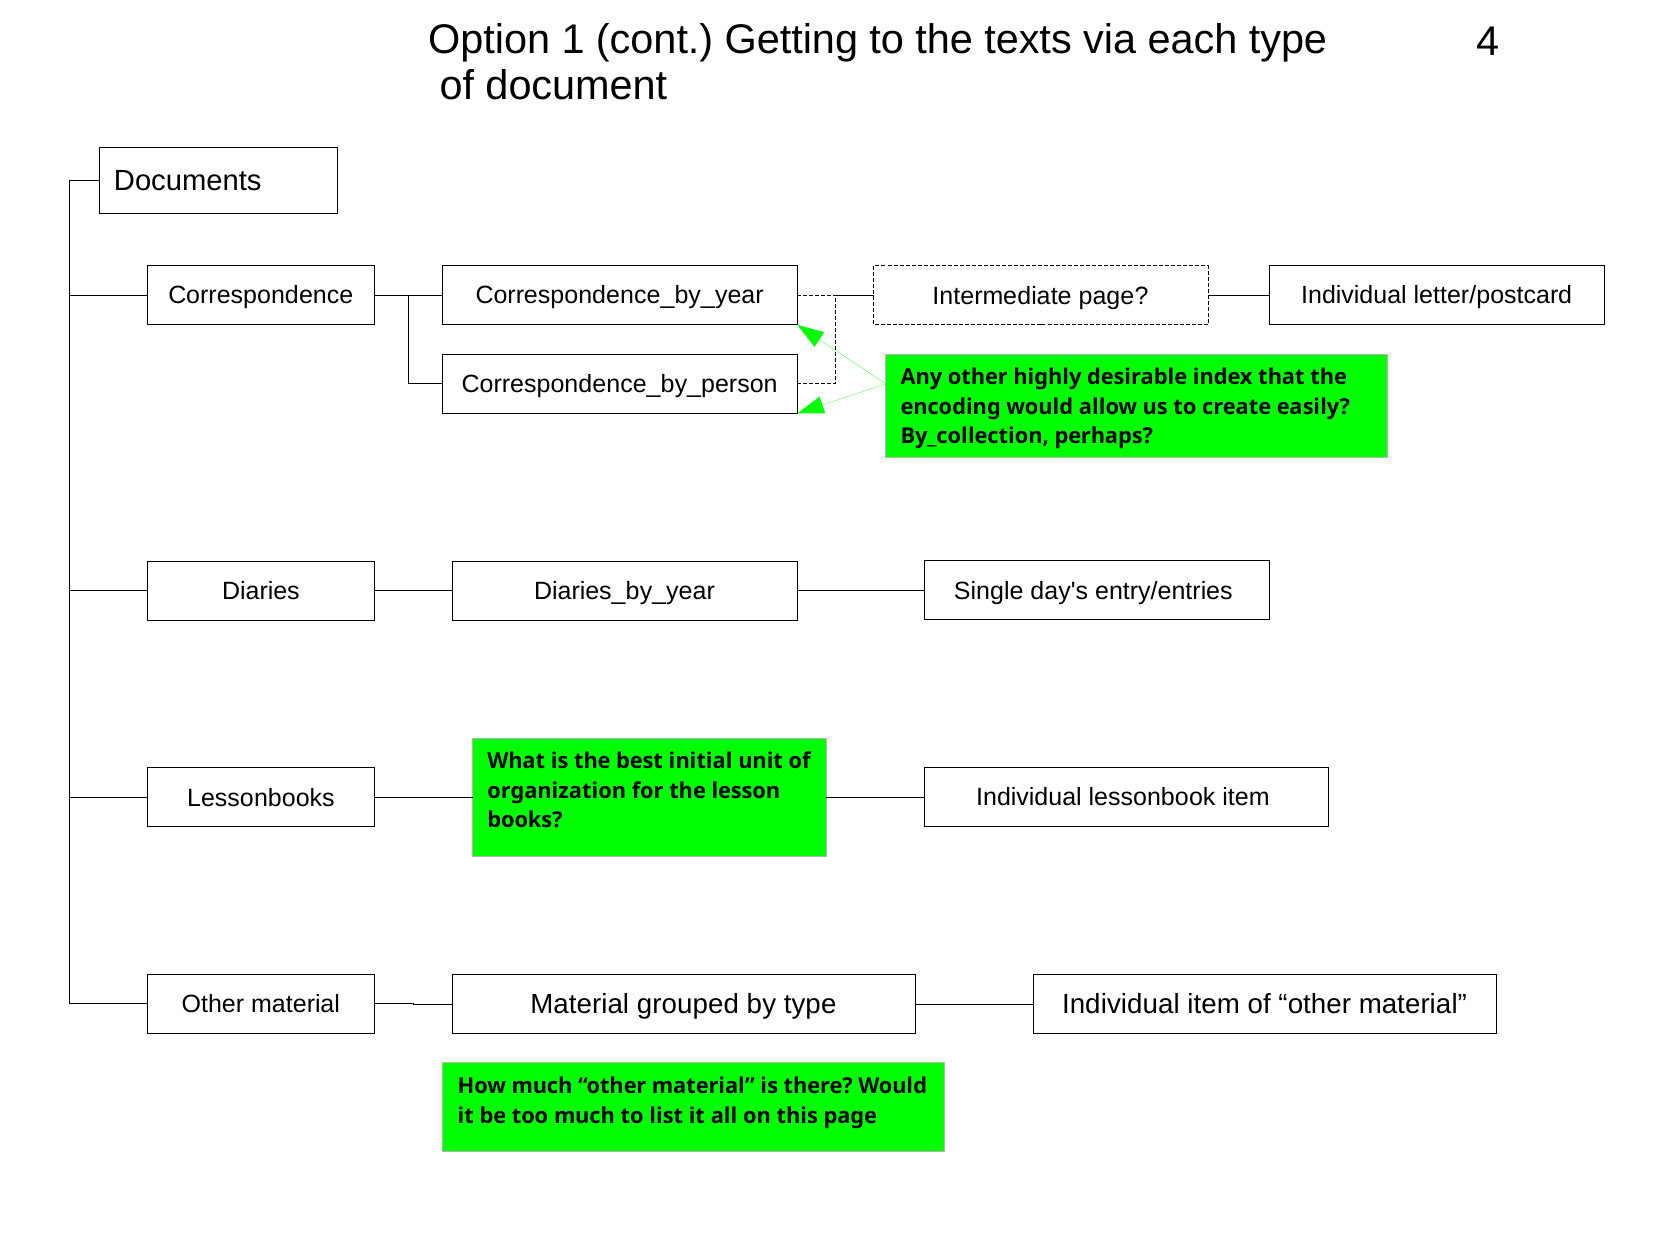

Option 1 (cont.) Getting to the texts via each type
 of document
Documents
Correspondence
Correspondence_by_year
Individual letter/postcard
Intermediate page?
Correspondence_by_person
Any other highly desirable index that the encoding would allow us to create easily?
By_collection, perhaps?
Single day's entry/entries
Diaries
Diaries_by_year
What is the best initial unit of organization for the lesson books?
Individual lessonbook item
Lessonbooks
Other material
Material grouped by type
Individual item of “other material”
How much “other material” is there? Would it be too much to list it all on this page